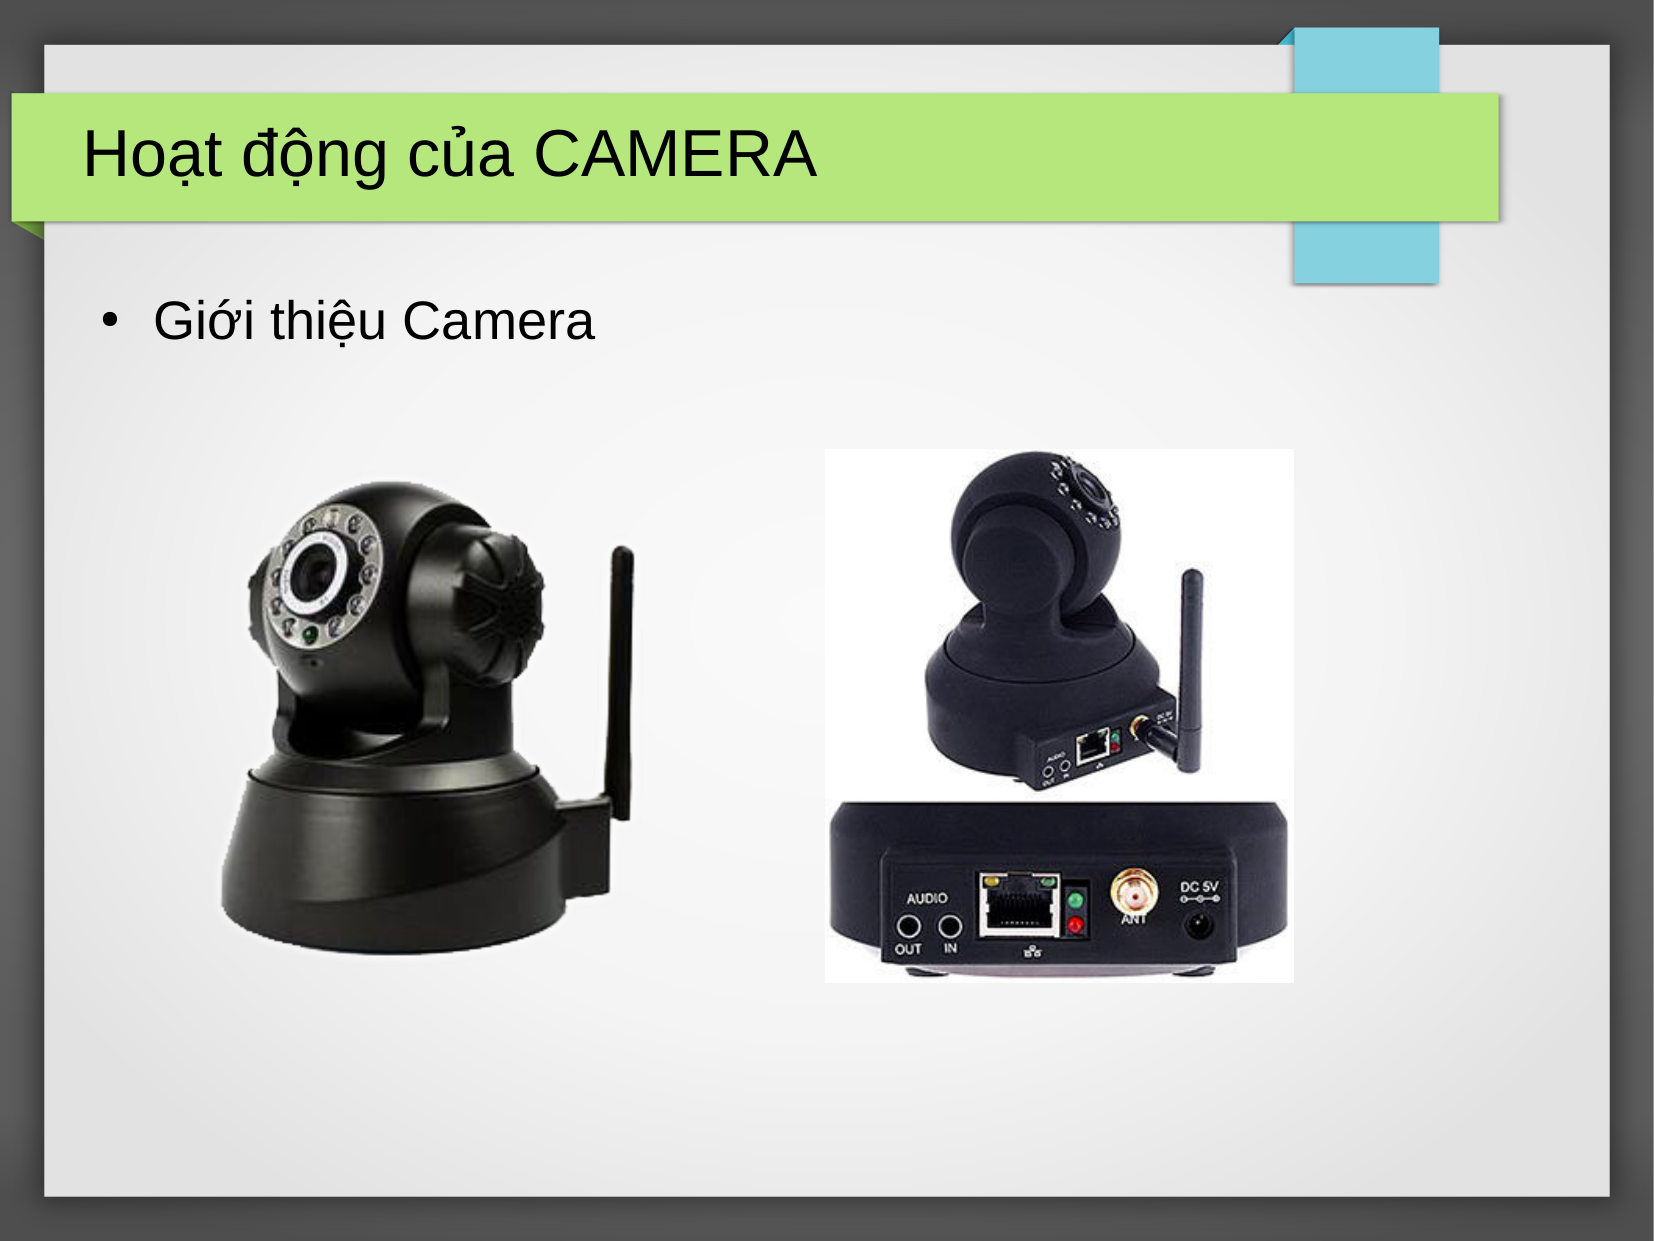

# Hoạt động của CAMERA
Giới thiệu Camera